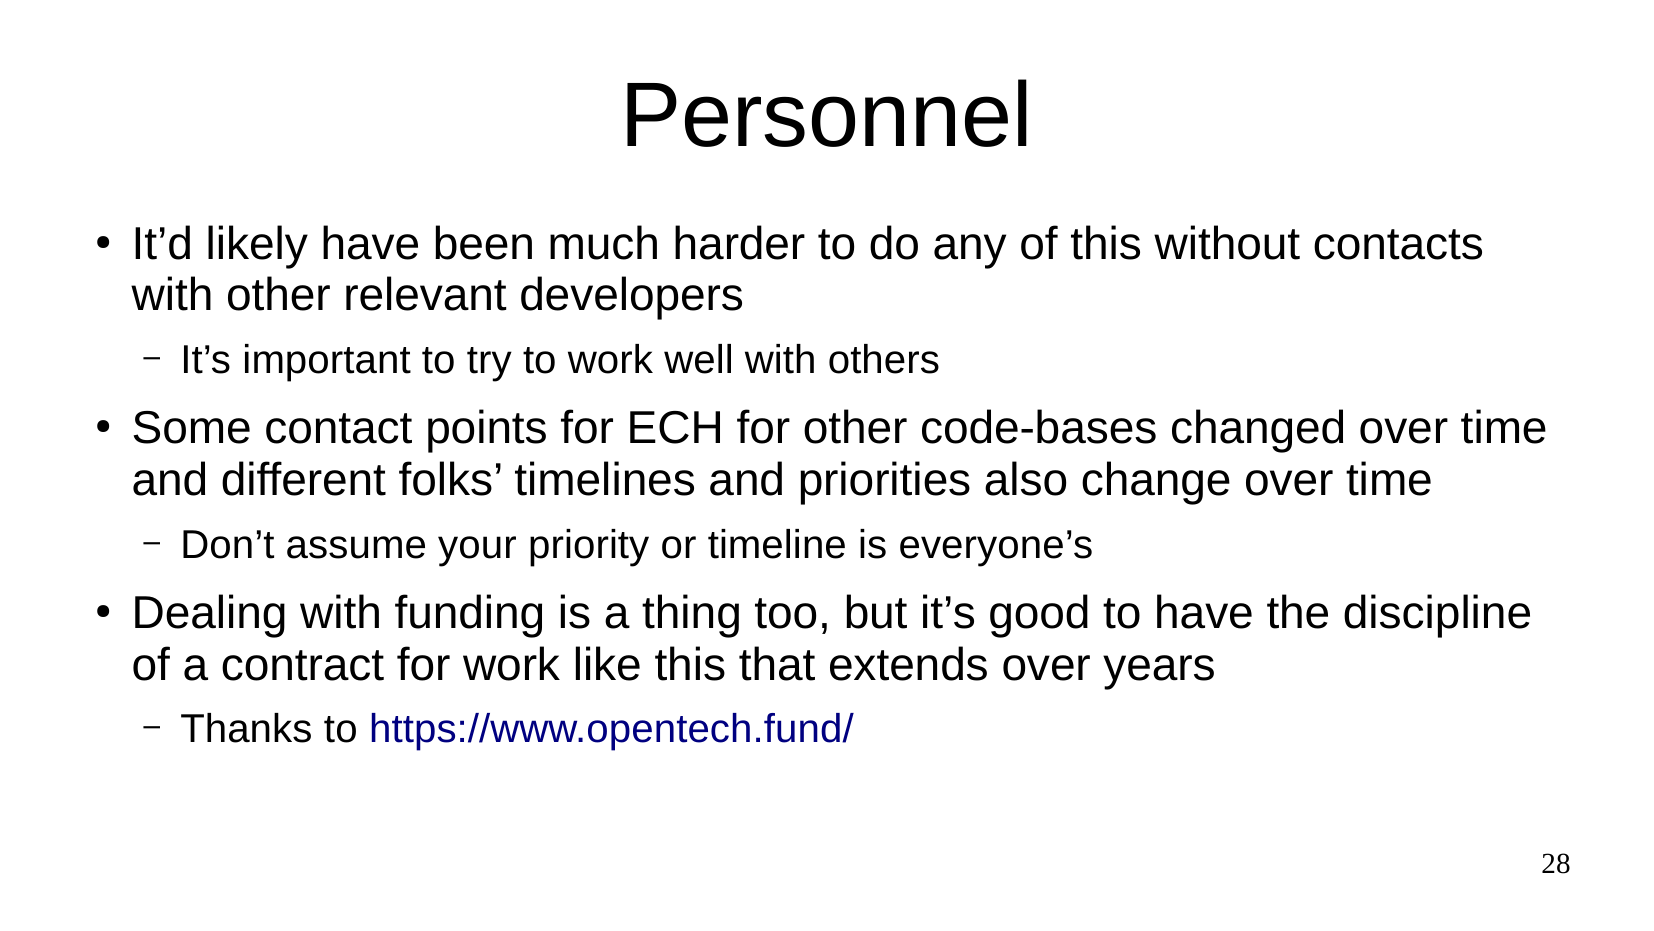

# Personnel
It’d likely have been much harder to do any of this without contacts with other relevant developers
It’s important to try to work well with others
Some contact points for ECH for other code-bases changed over time and different folks’ timelines and priorities also change over time
Don’t assume your priority or timeline is everyone’s
Dealing with funding is a thing too, but it’s good to have the discipline of a contract for work like this that extends over years
Thanks to https://www.opentech.fund/
28